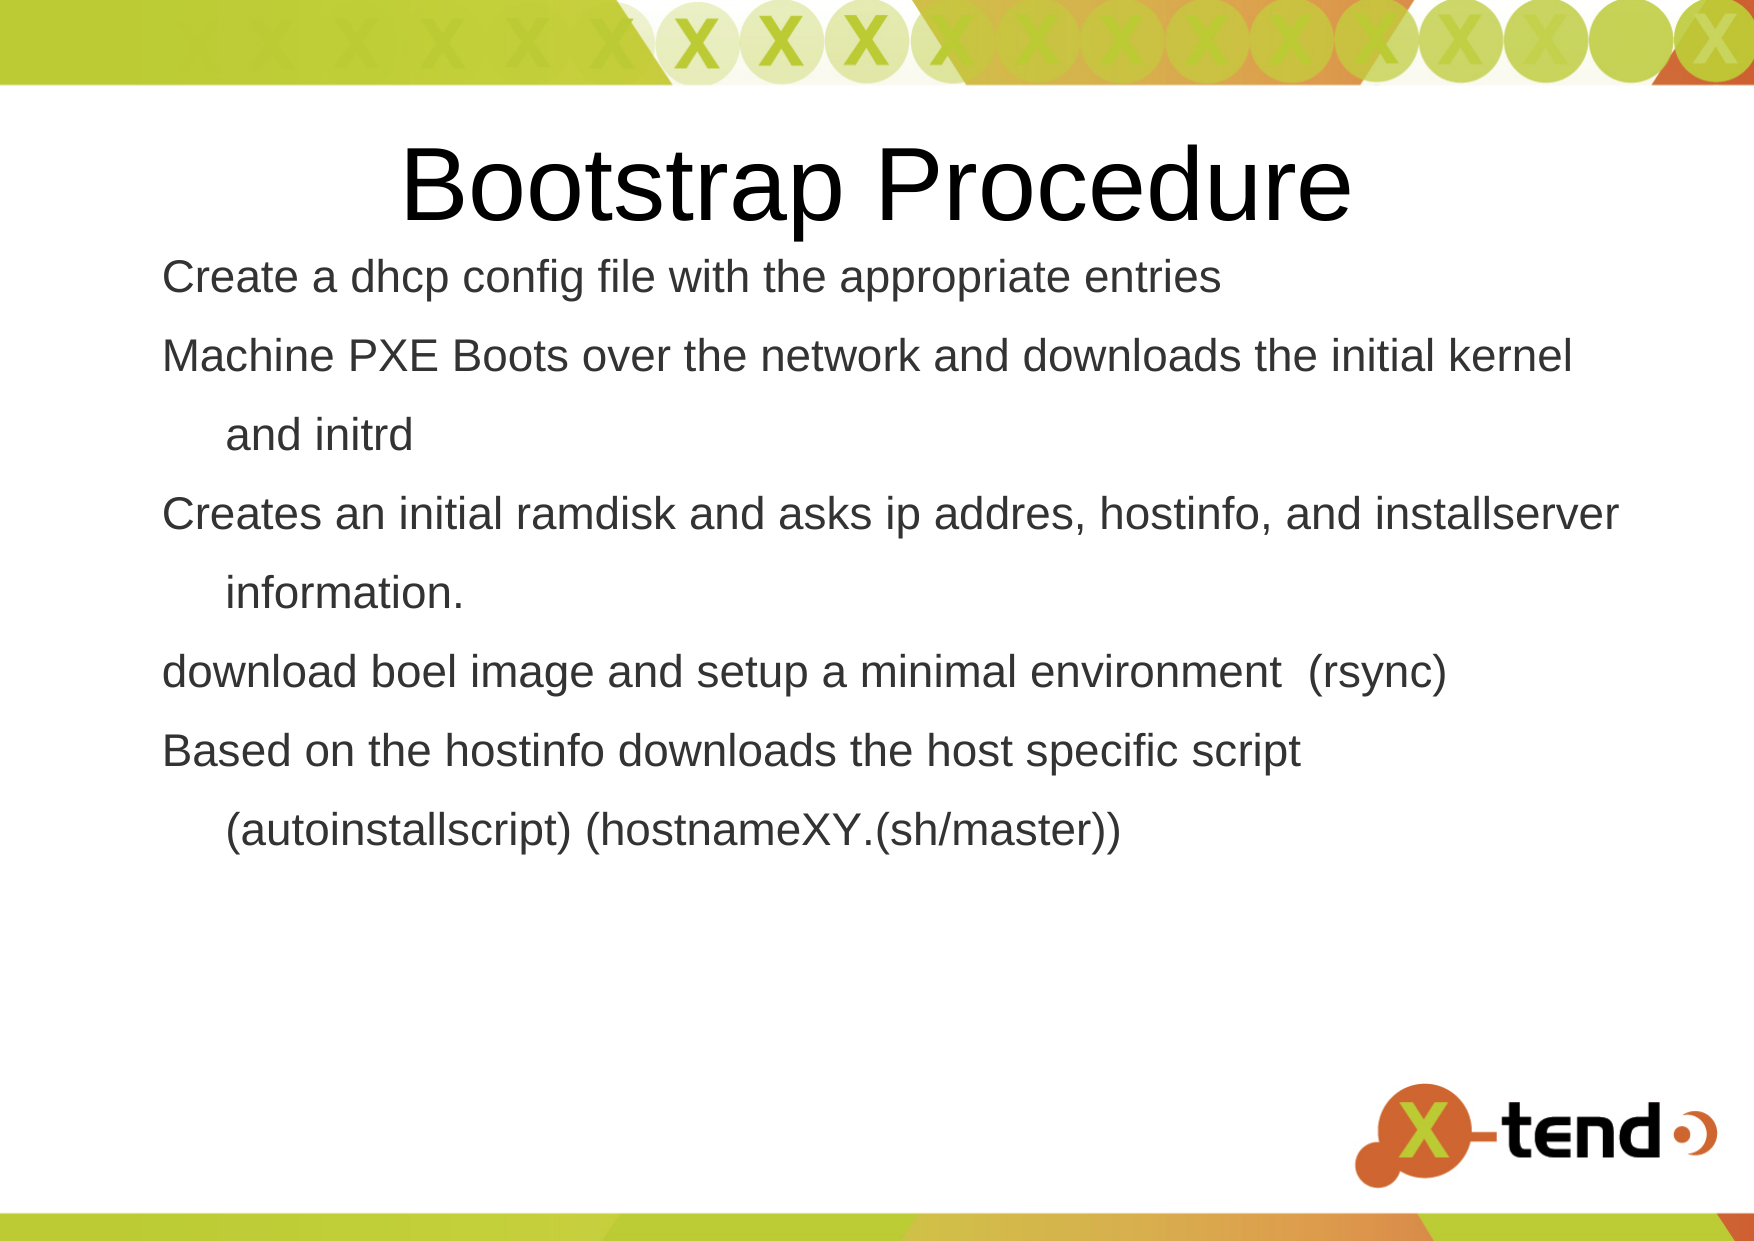

# Bootstrap Procedure
Create a dhcp config file with the appropriate entries
Machine PXE Boots over the network and downloads the initial kernel and initrd
Creates an initial ramdisk and asks ip addres, hostinfo, and installserver information.
download boel image and setup a minimal environment (rsync)
Based on the hostinfo downloads the host specific script (autoinstallscript) (hostnameXY.(sh/master))